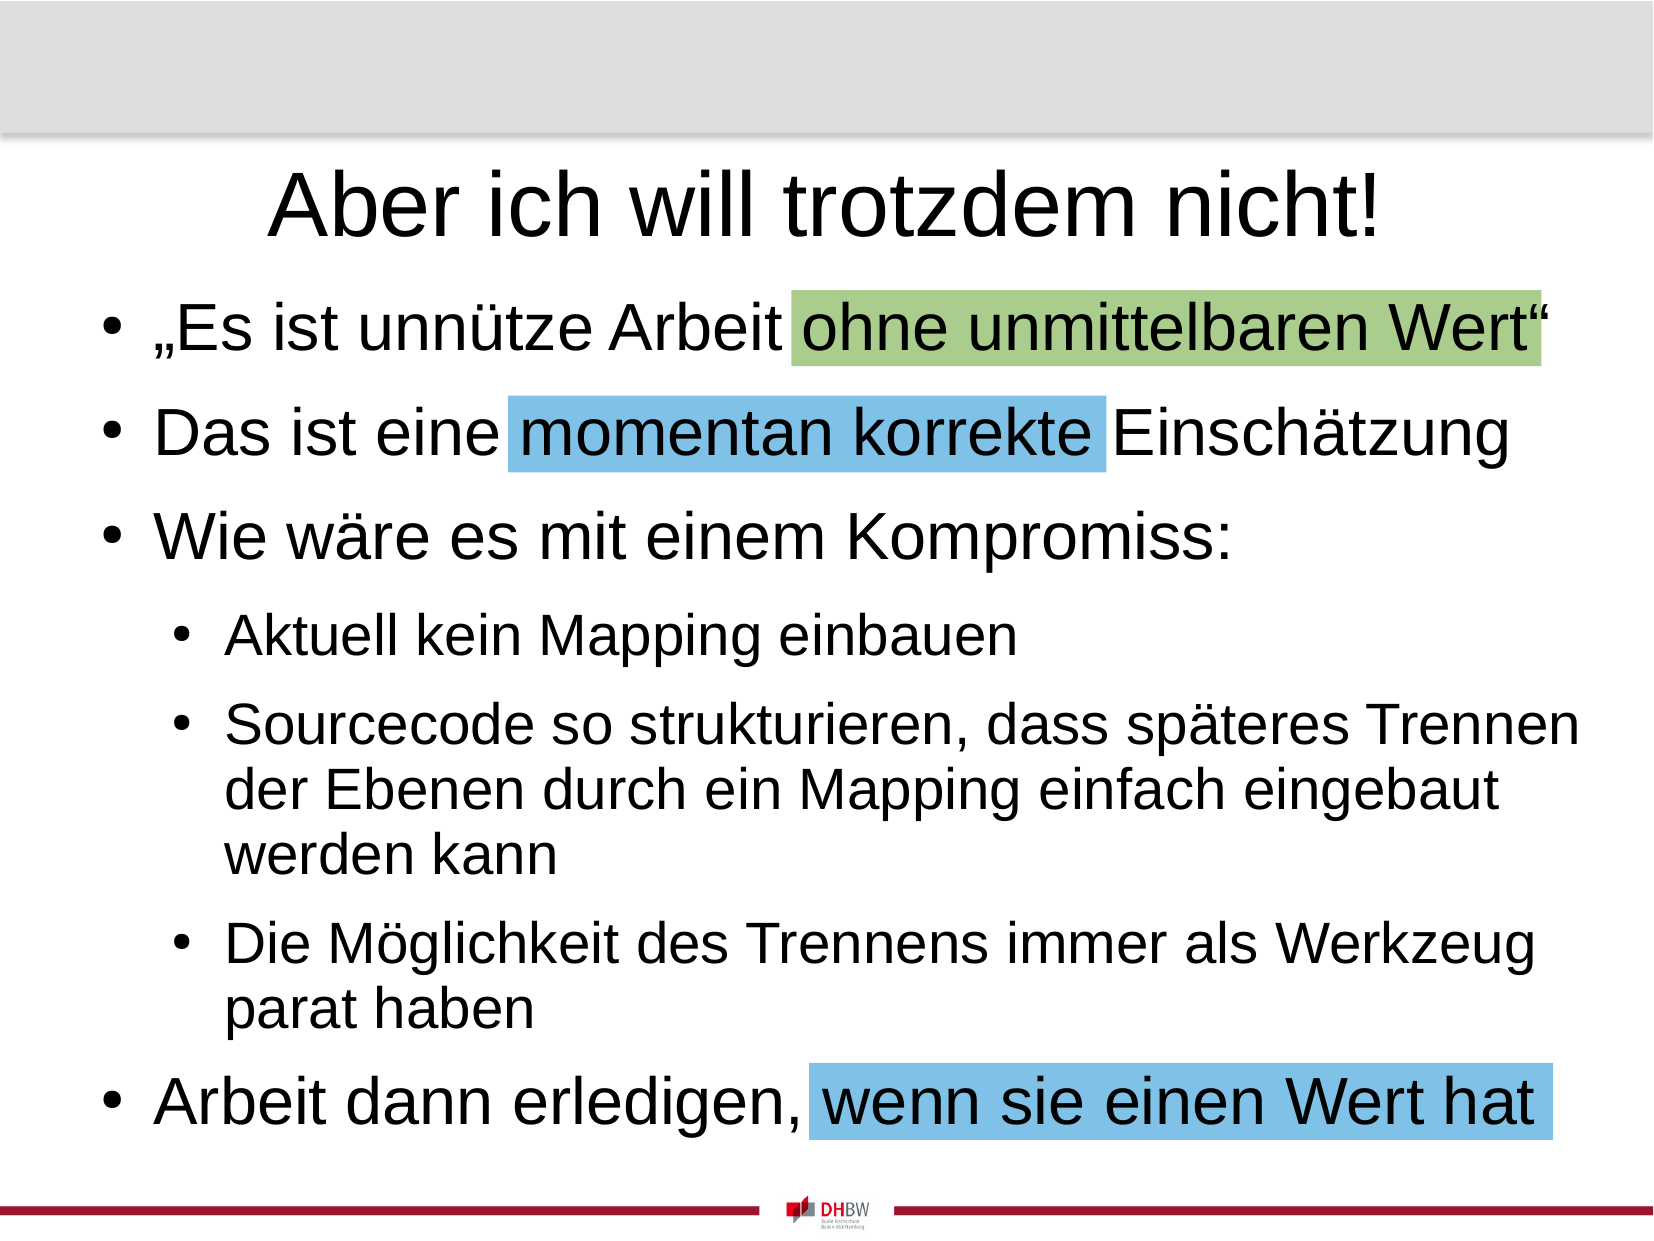

# Aber ich will trotzdem nicht!
„Es ist unnütze Arbeit ohne unmittelbaren Wert“
Das ist eine momentan korrekte Einschätzung
Wie wäre es mit einem Kompromiss:
Aktuell kein Mapping einbauen
Sourcecode so strukturieren, dass späteres Trennen der Ebenen durch ein Mapping einfach eingebaut werden kann
Die Möglichkeit des Trennens immer als Werkzeug parat haben
Arbeit dann erledigen, wenn sie einen Wert hat